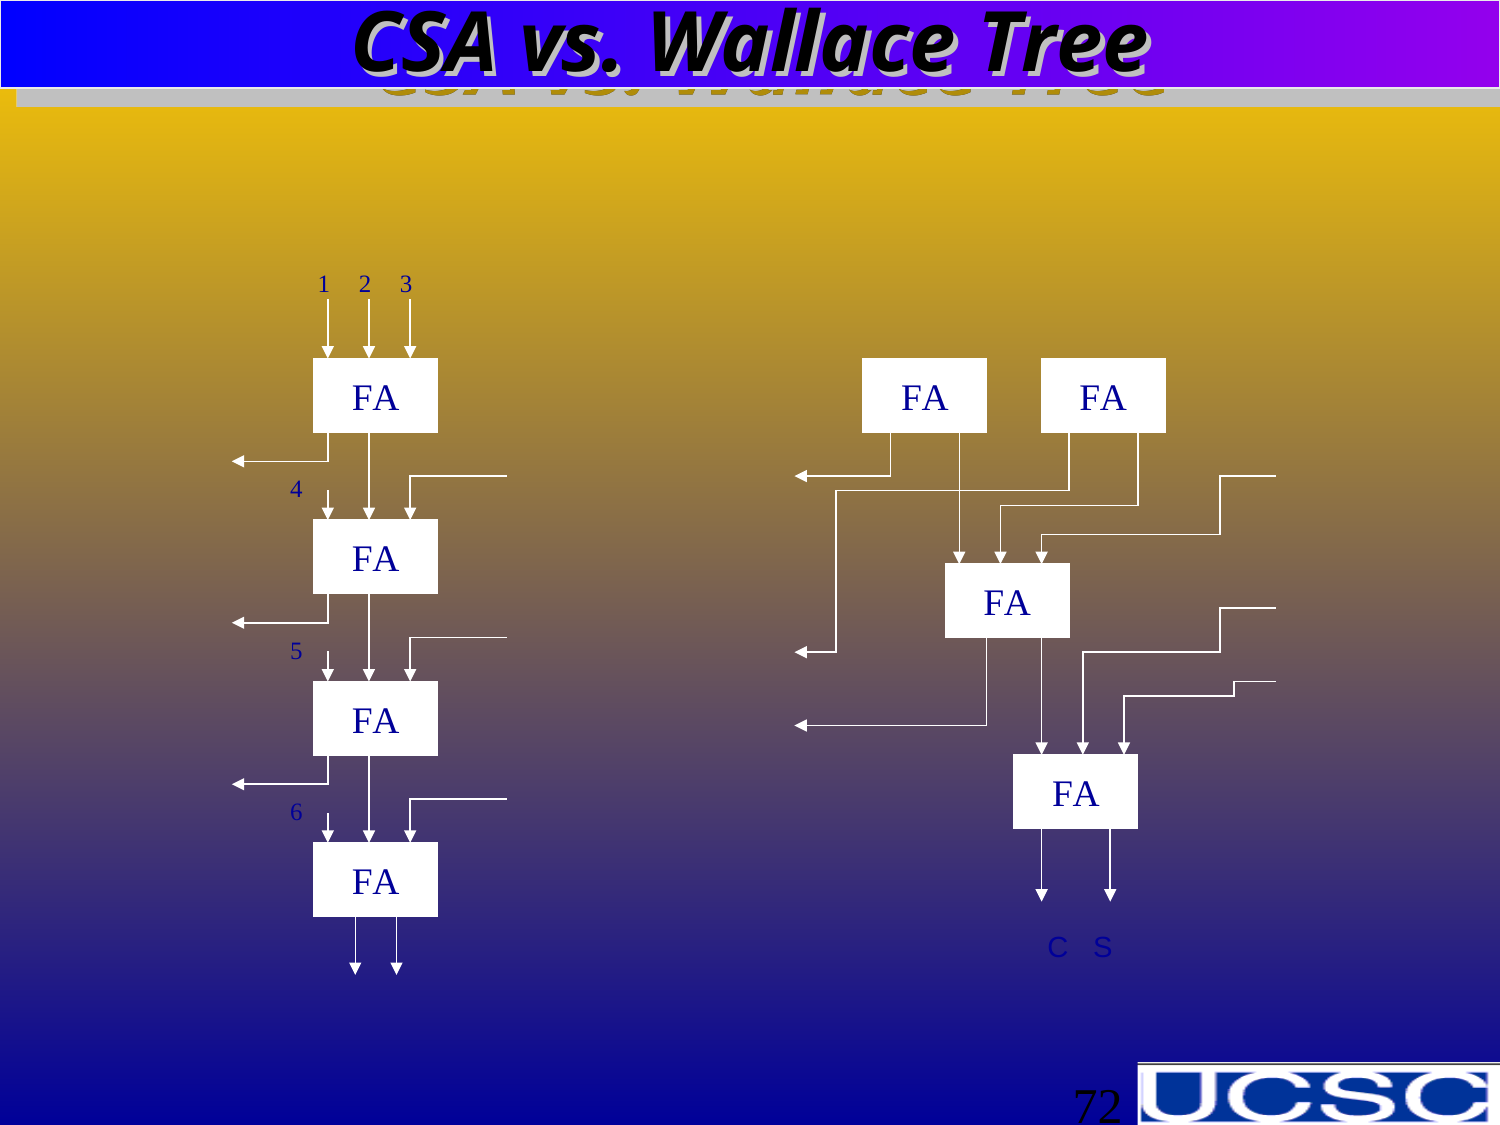

CSA vs. Wallace Tree
1
2
3
FA
FA
FA
4
FA
FA
5
FA
FA
6
FA
C S
C S
72